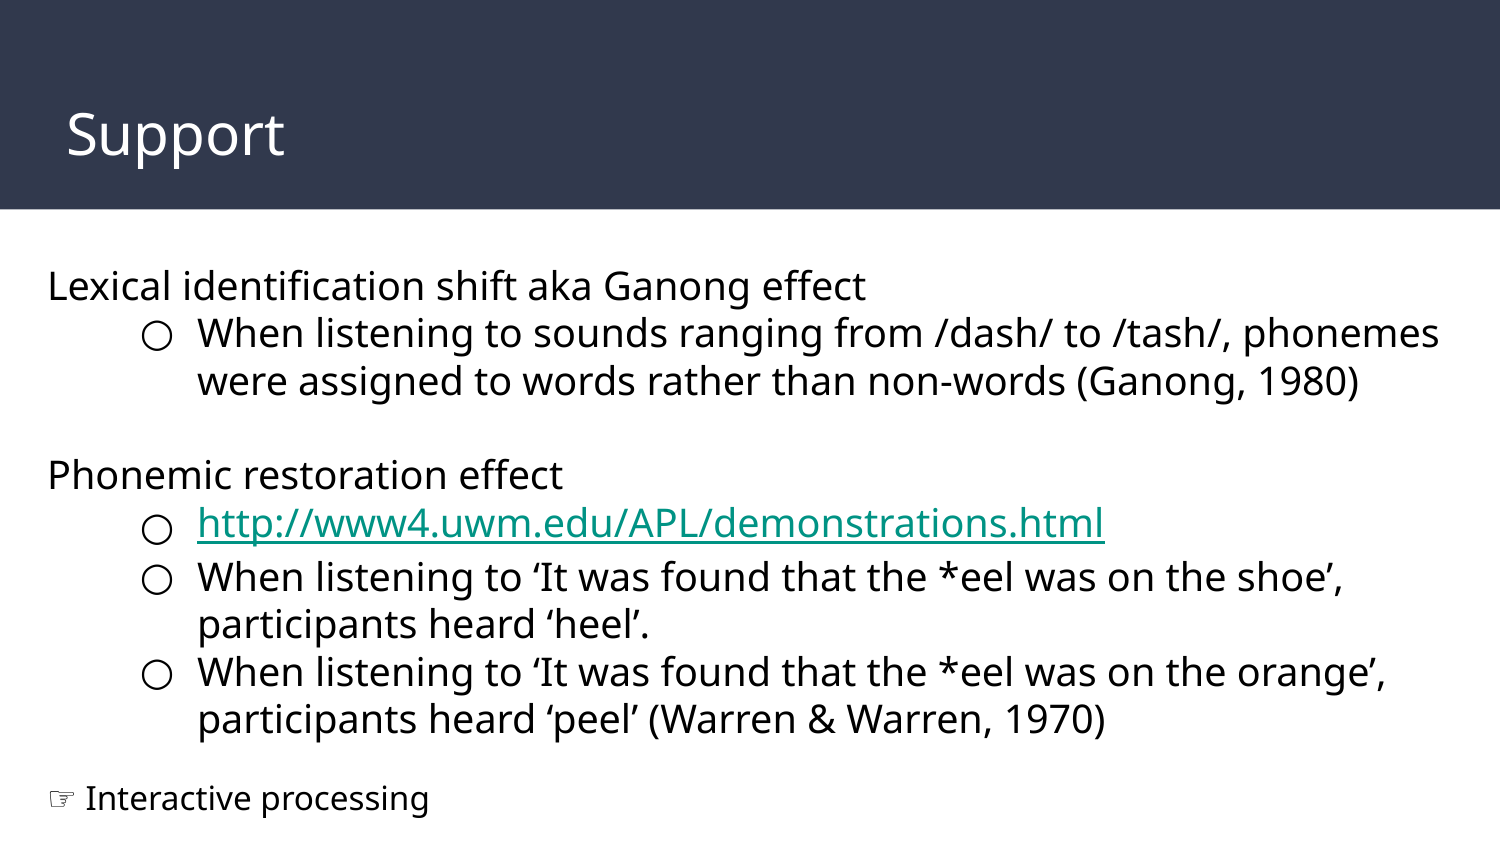

# Support
Lexical identification shift aka Ganong effect
When listening to sounds ranging from /dash/ to /tash/, phonemes were assigned to words rather than non-words (Ganong, 1980)
Phonemic restoration effect
http://www4.uwm.edu/APL/demonstrations.html
When listening to ‘It was found that the *eel was on the shoe’, participants heard ‘heel’.
When listening to ‘It was found that the *eel was on the orange’, participants heard ‘peel’ (Warren & Warren, 1970)
☞ Interactive processing